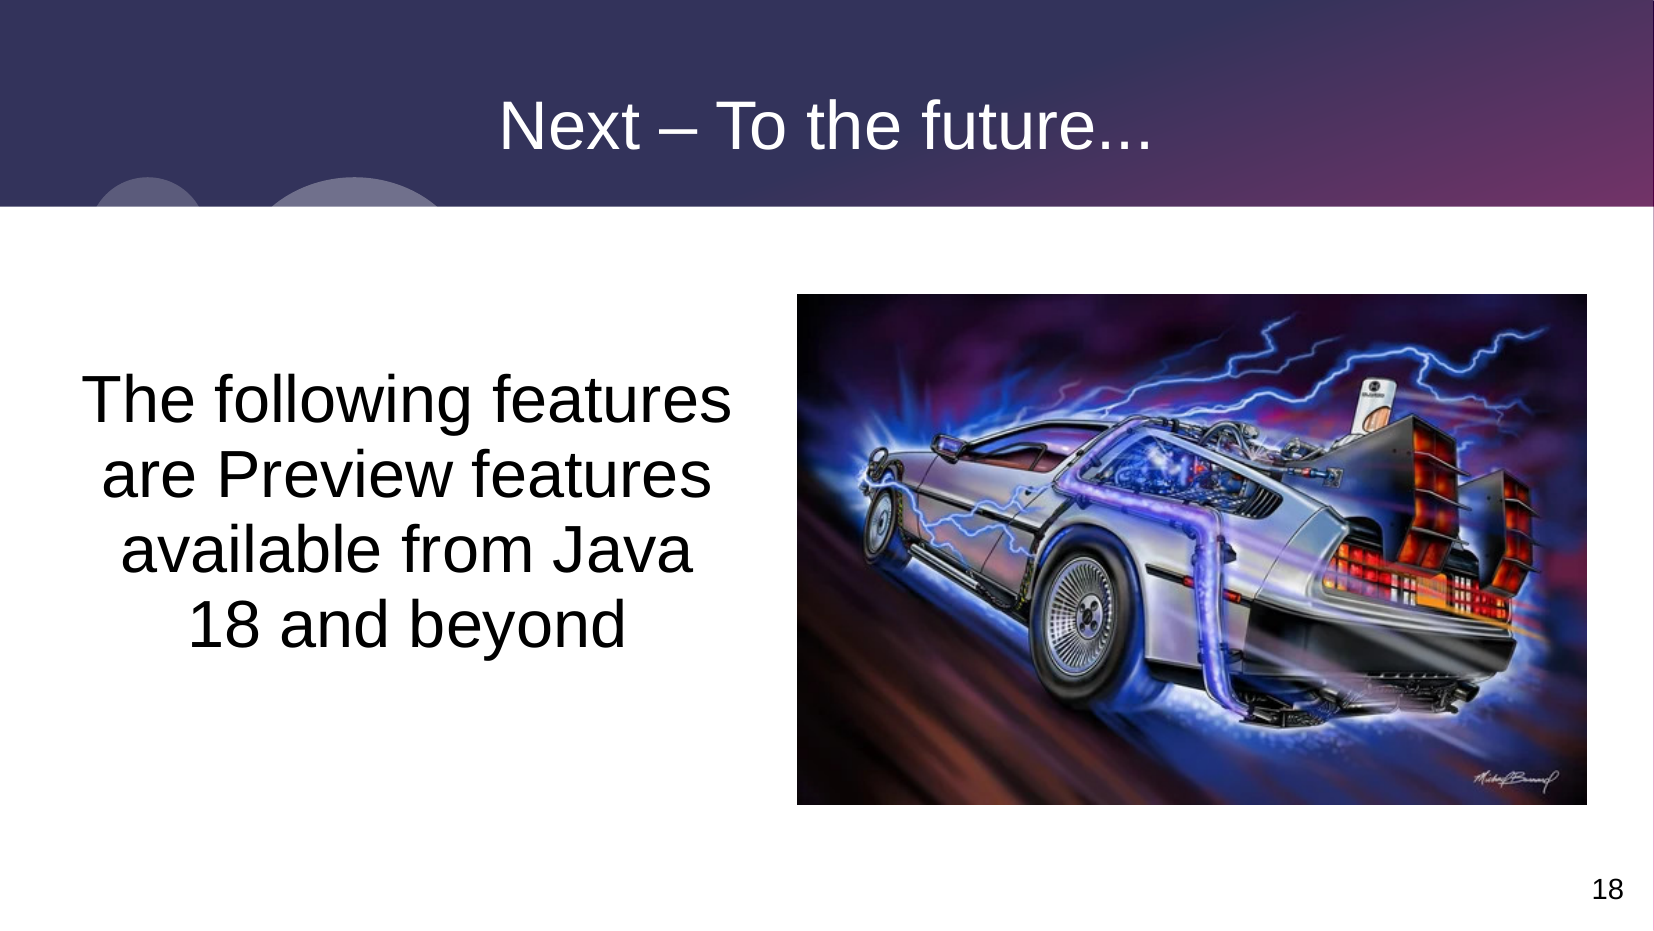

# Next – To the future...
The following features are Preview features available from Java 18 and beyond